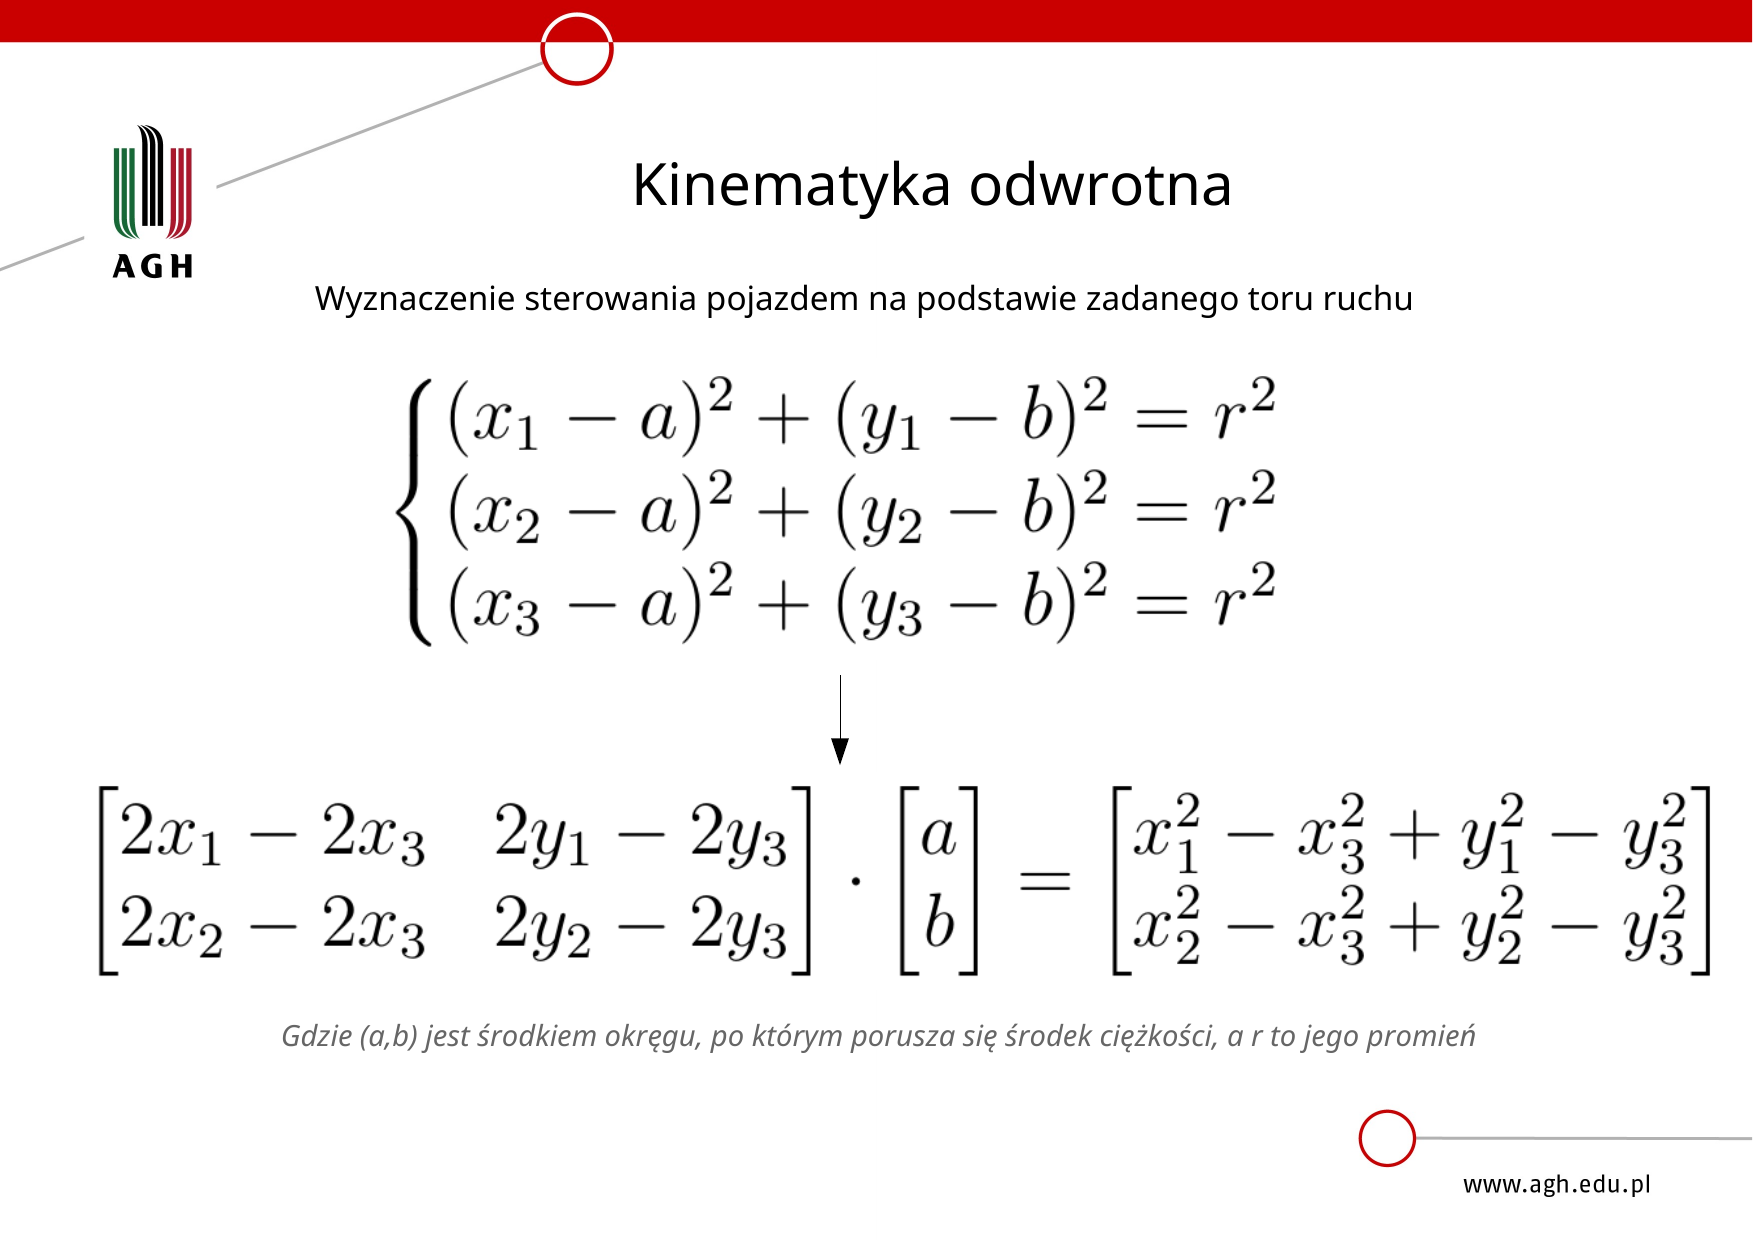

Kinematyka odwrotna
Wyznaczenie sterowania pojazdem na podstawie zadanego toru ruchu
Gdzie (a,b) jest środkiem okręgu, po którym porusza się środek ciężkości, a r to jego promień